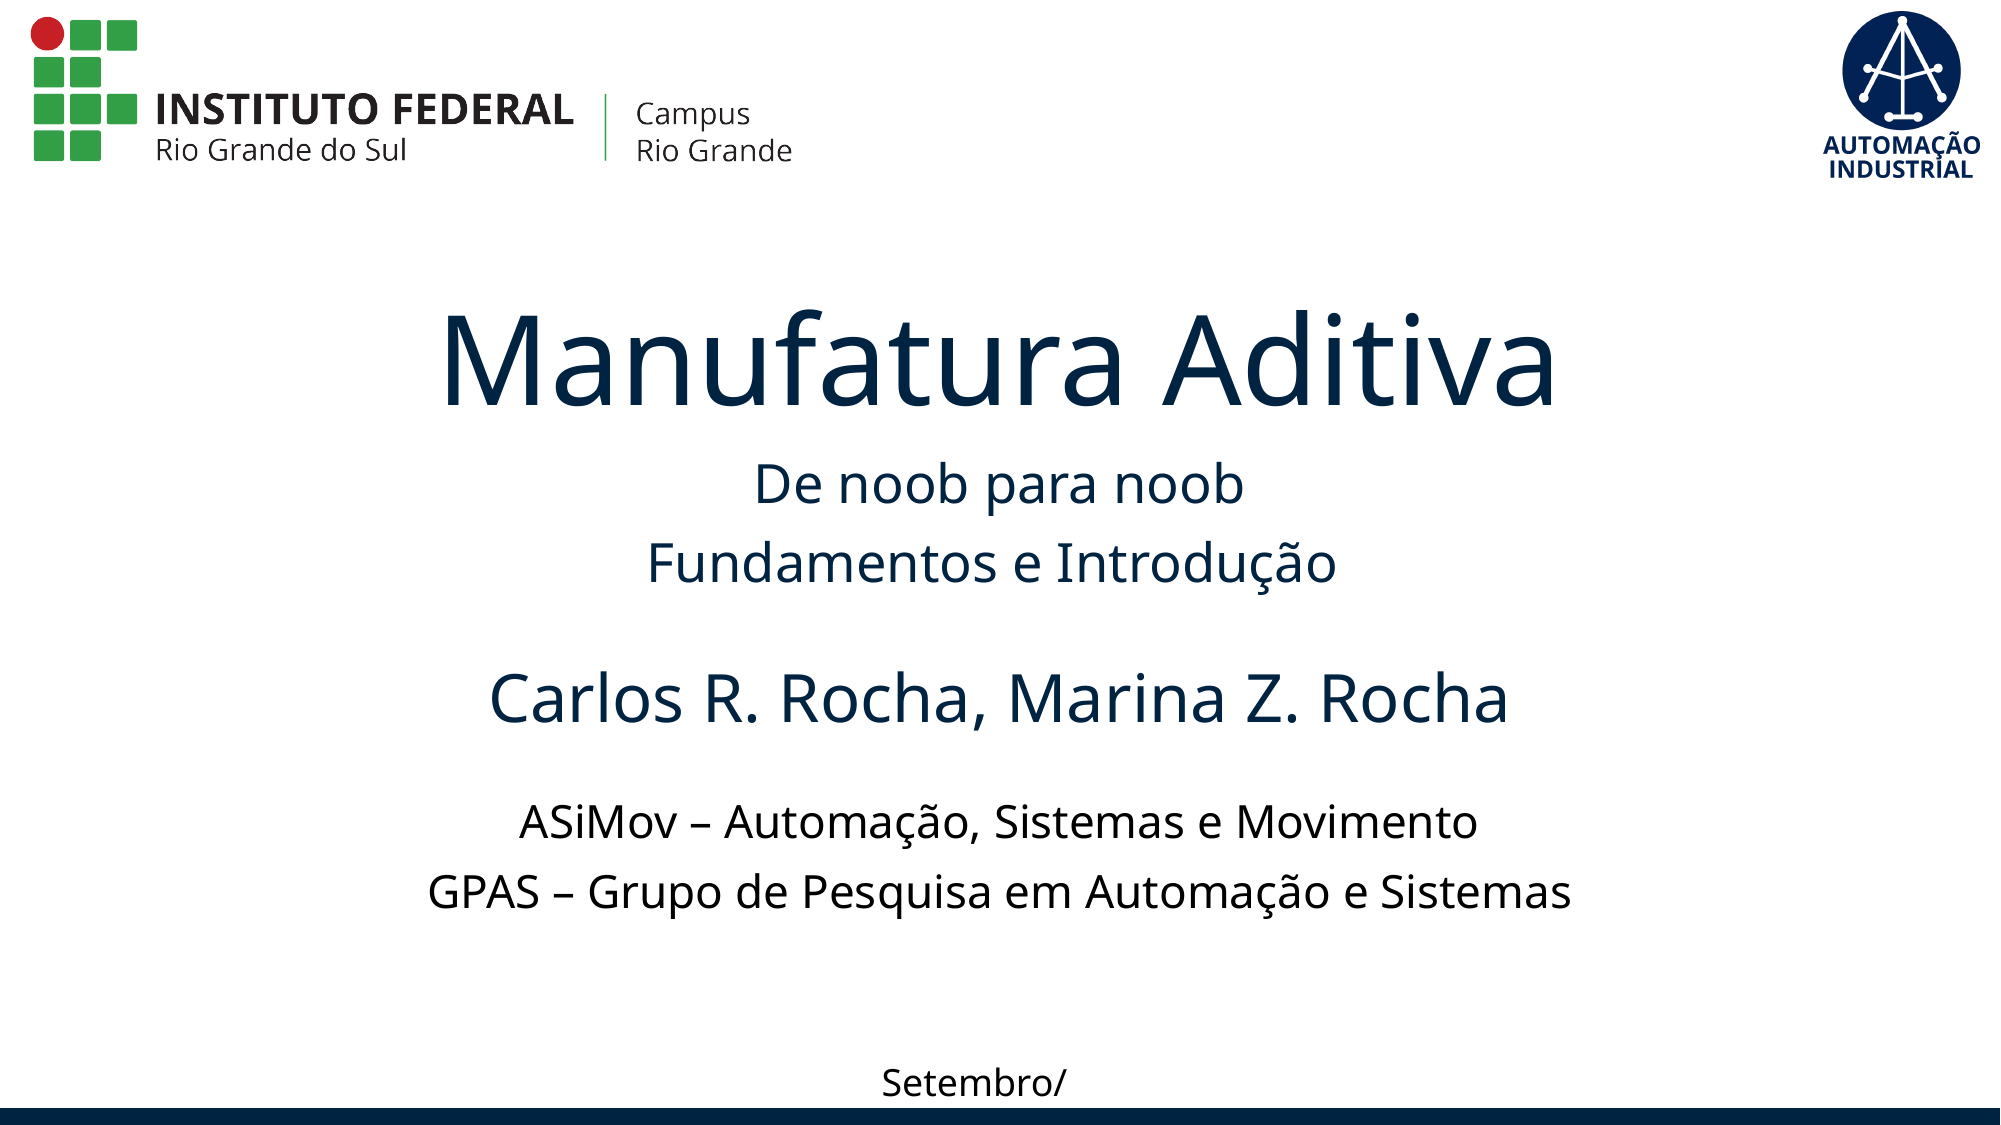

Manufatura Aditiva
De noob para noob
Fundamentos e Introdução
Carlos R. Rocha, Marina Z. Rocha
ASiMov – Automação, Sistemas e Movimento
GPAS – Grupo de Pesquisa em Automação e Sistemas
Setembro/2019